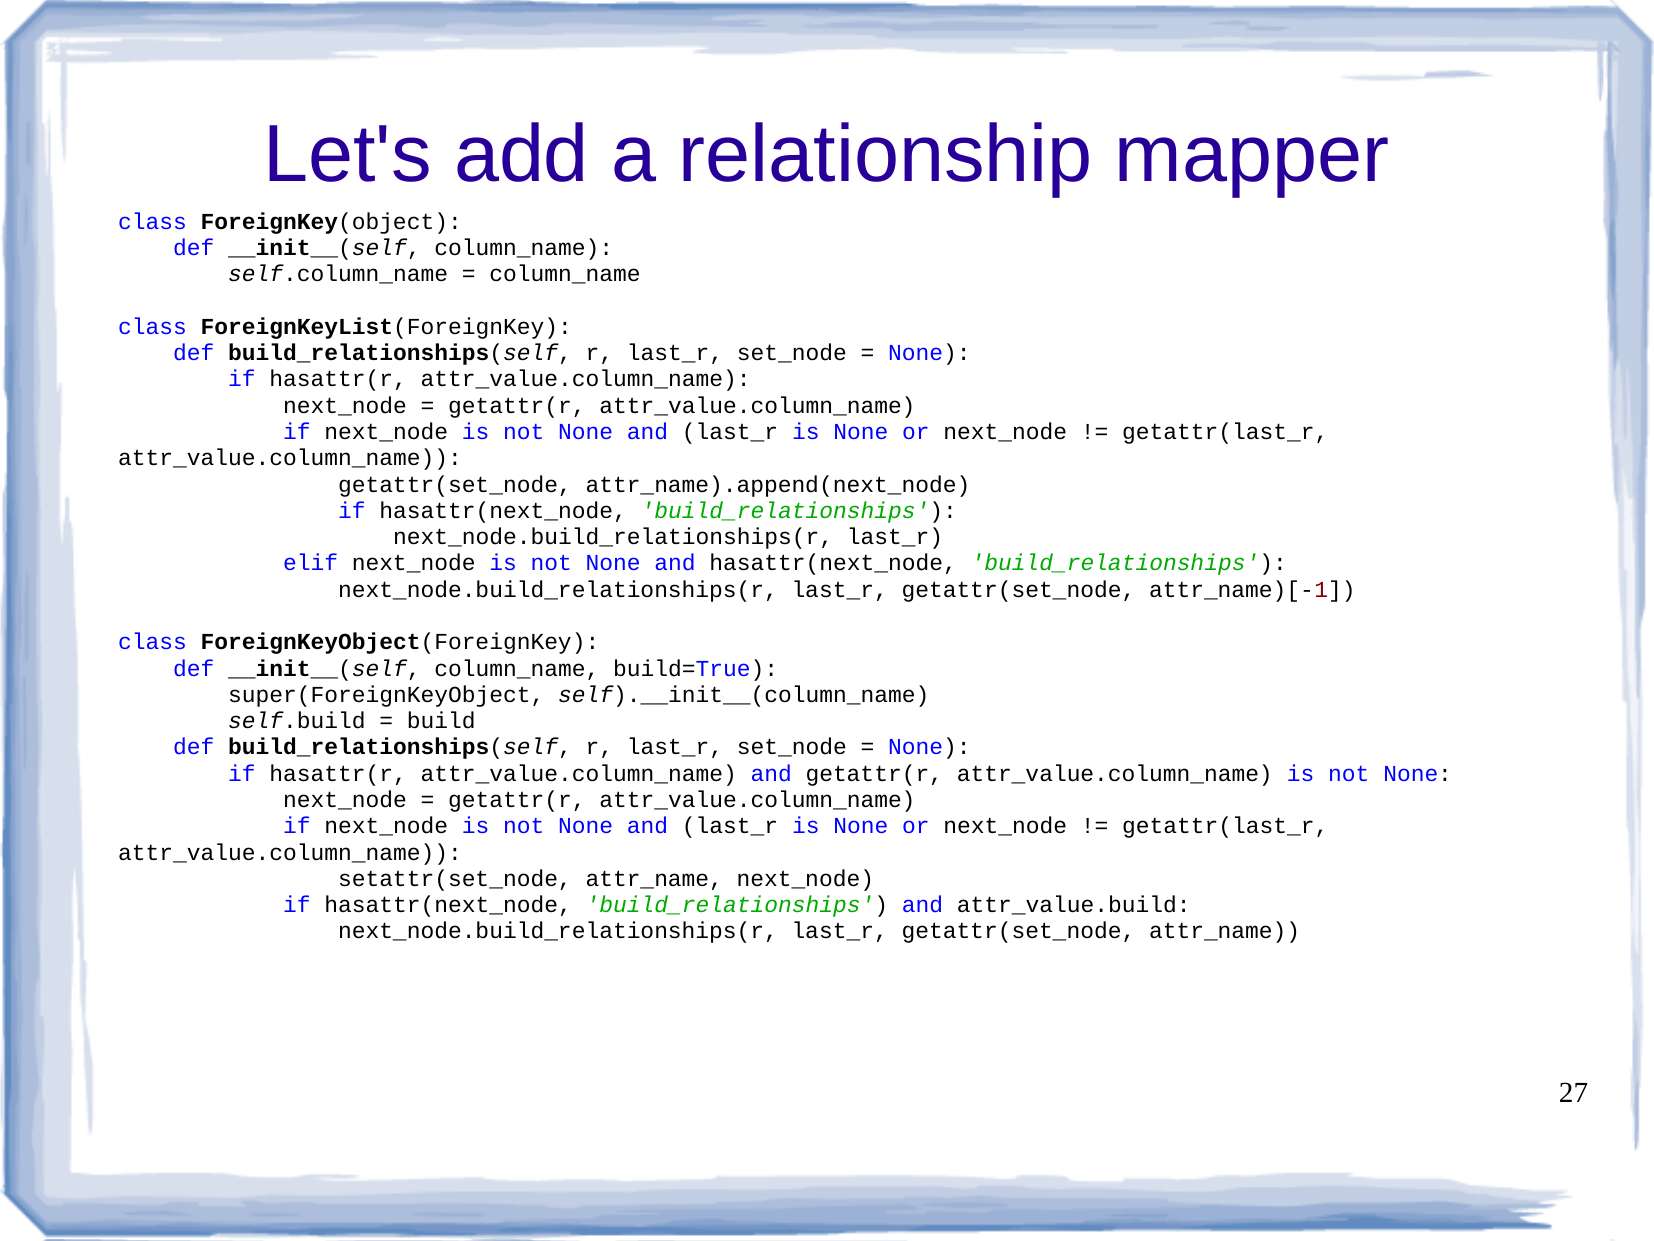

# Let's add a relationship mapper
class ForeignKey(object):
 def __init__(self, column_name):
 self.column_name = column_name
class ForeignKeyList(ForeignKey):
 def build_relationships(self, r, last_r, set_node = None):
 if hasattr(r, attr_value.column_name):
 next_node = getattr(r, attr_value.column_name)
 if next_node is not None and (last_r is None or next_node != getattr(last_r, attr_value.column_name)):
 getattr(set_node, attr_name).append(next_node)
 if hasattr(next_node, 'build_relationships'):
 next_node.build_relationships(r, last_r)
 elif next_node is not None and hasattr(next_node, 'build_relationships'):
 next_node.build_relationships(r, last_r, getattr(set_node, attr_name)[-1])
class ForeignKeyObject(ForeignKey):
 def __init__(self, column_name, build=True):
 super(ForeignKeyObject, self).__init__(column_name)
 self.build = build
 def build_relationships(self, r, last_r, set_node = None):
 if hasattr(r, attr_value.column_name) and getattr(r, attr_value.column_name) is not None:
 next_node = getattr(r, attr_value.column_name)
 if next_node is not None and (last_r is None or next_node != getattr(last_r, attr_value.column_name)):
 setattr(set_node, attr_name, next_node)
 if hasattr(next_node, 'build_relationships') and attr_value.build:
 next_node.build_relationships(r, last_r, getattr(set_node, attr_name))
27